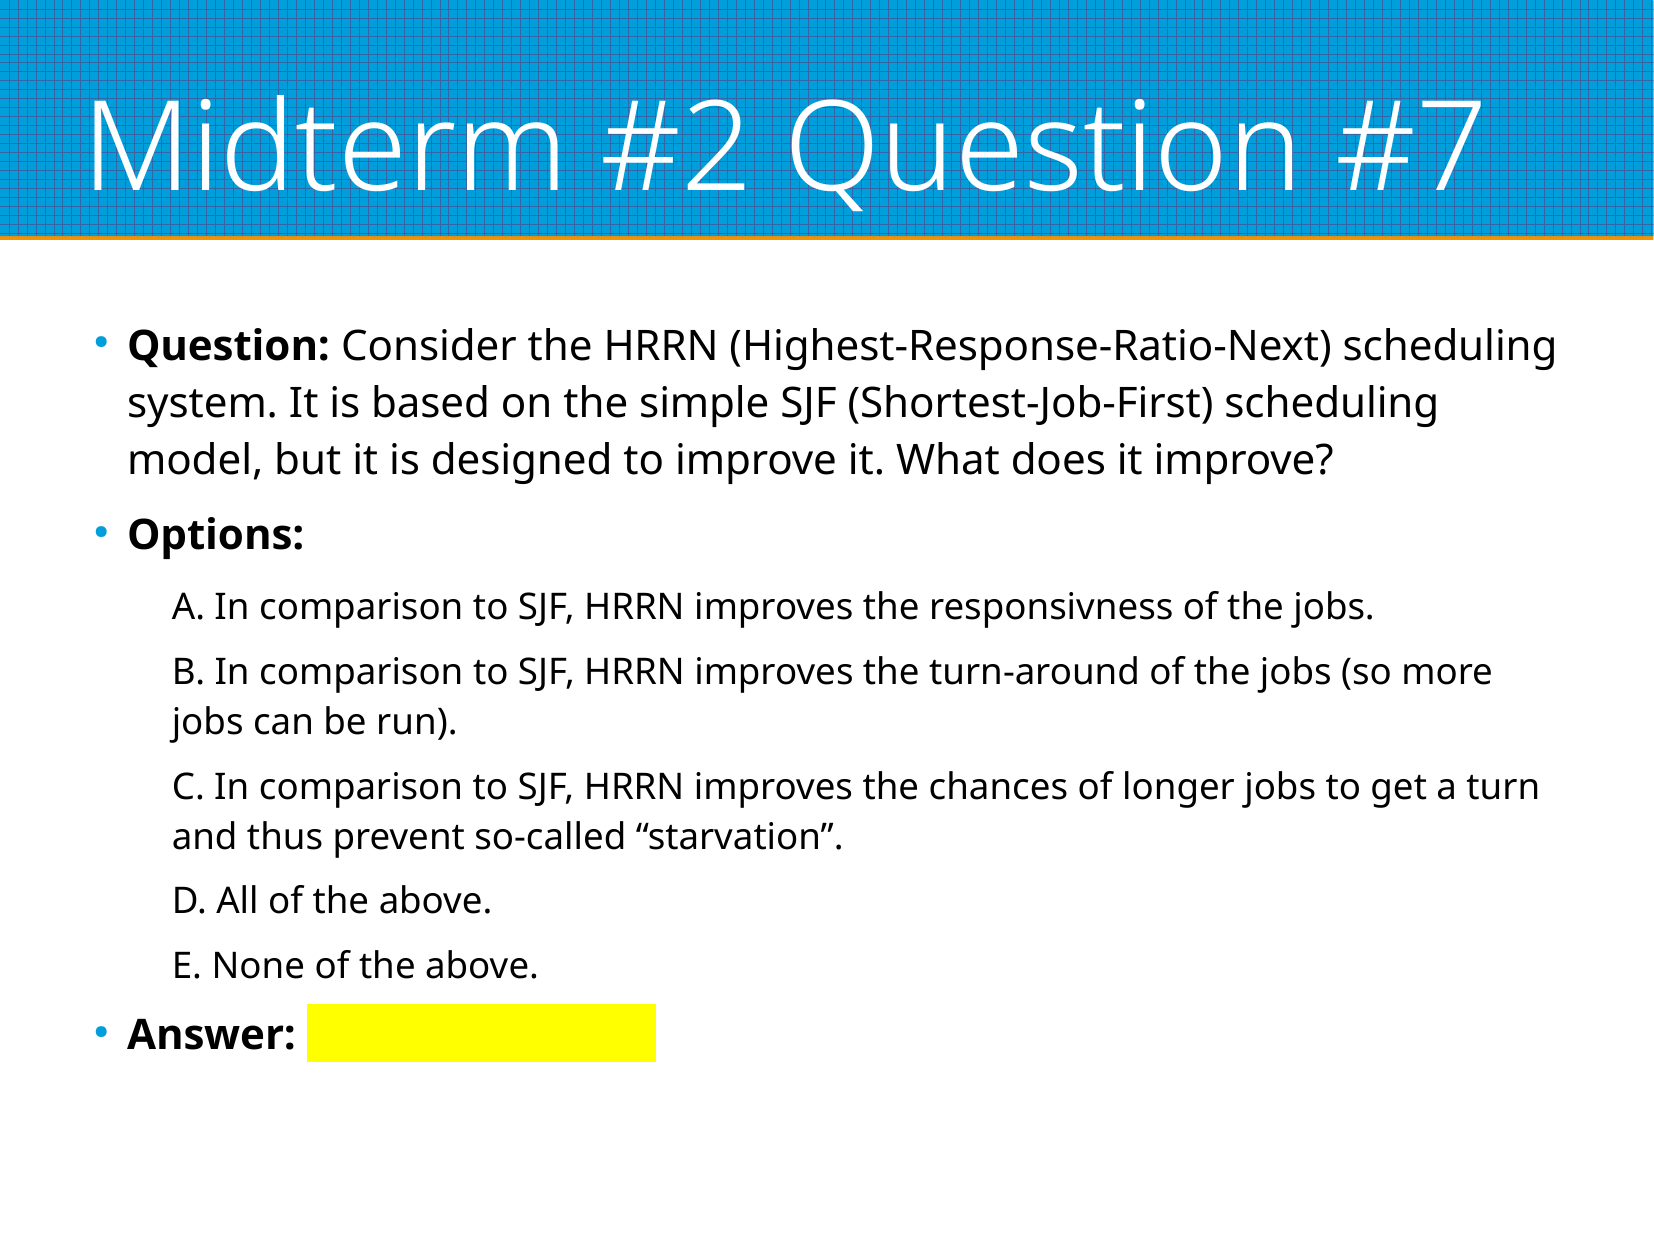

# Midterm #2 Question #7
Question: Consider the HRRN (Highest-Response-Ratio-Next) scheduling system. It is based on the simple SJF (Shortest-Job-First) scheduling model, but it is designed to improve it. What does it improve?
Options:
A. In comparison to SJF, HRRN improves the responsivness of the jobs.
B. In comparison to SJF, HRRN improves the turn-around of the jobs (so more jobs can be run).
C. In comparison to SJF, HRRN improves the chances of longer jobs to get a turn and thus prevent so-called “starvation”.
D. All of the above.
E. None of the above.
Answer: When In Doubt: C